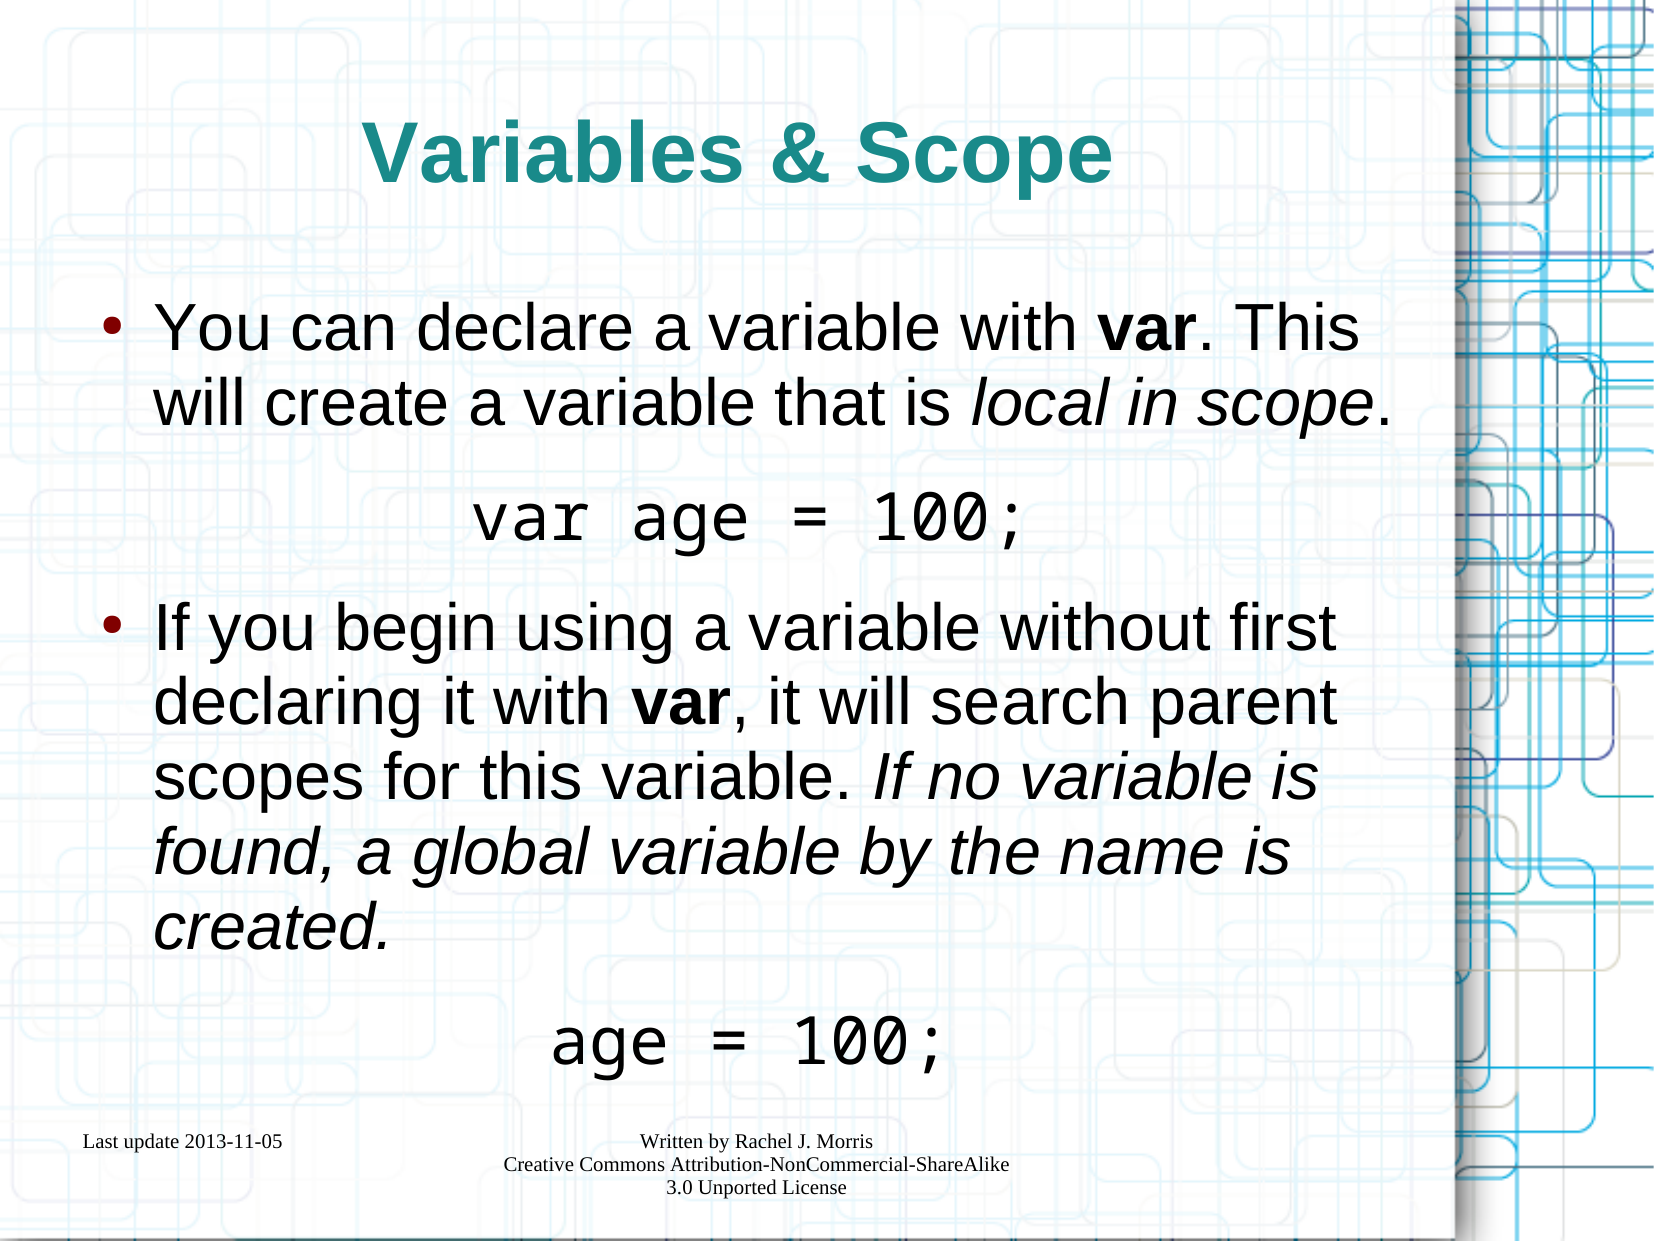

# Variables & Scope
You can declare a variable with var. This will create a variable that is local in scope.
var age = 100;
If you begin using a variable without first declaring it with var, it will search parent scopes for this variable. If no variable is found, a global variable by the name is created.
age = 100;